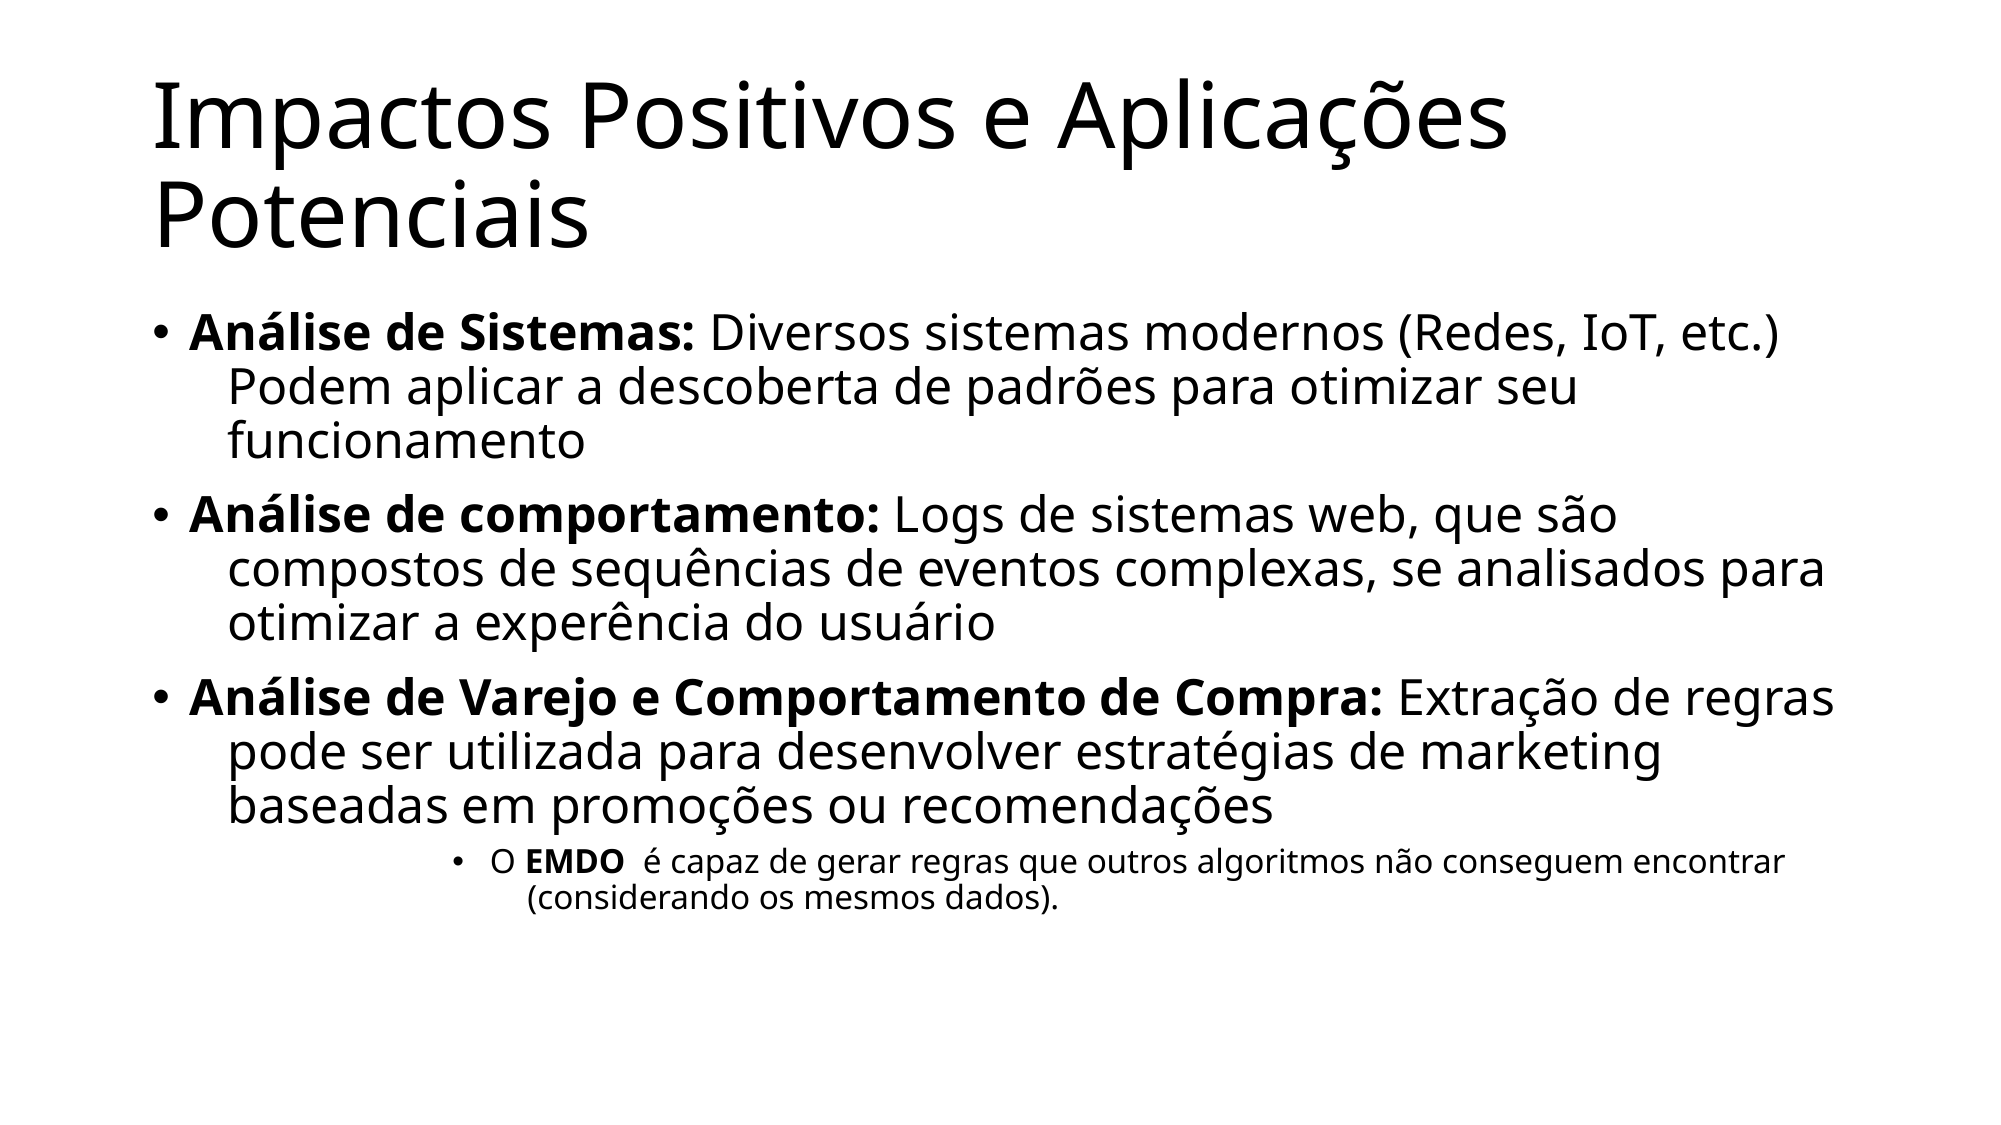

# Impactos Positivos e Aplicações Potenciais
Análise de Sistemas: Diversos sistemas modernos (Redes, IoT, etc.) Podem aplicar a descoberta de padrões para otimizar seu funcionamento
Análise de comportamento: Logs de sistemas web, que são compostos de sequências de eventos complexas, se analisados para otimizar a experência do usuário
Análise de Varejo e Comportamento de Compra: Extração de regras pode ser utilizada para desenvolver estratégias de marketing baseadas em promoções ou recomendações
O EMDO é capaz de gerar regras que outros algoritmos não conseguem encontrar (considerando os mesmos dados).